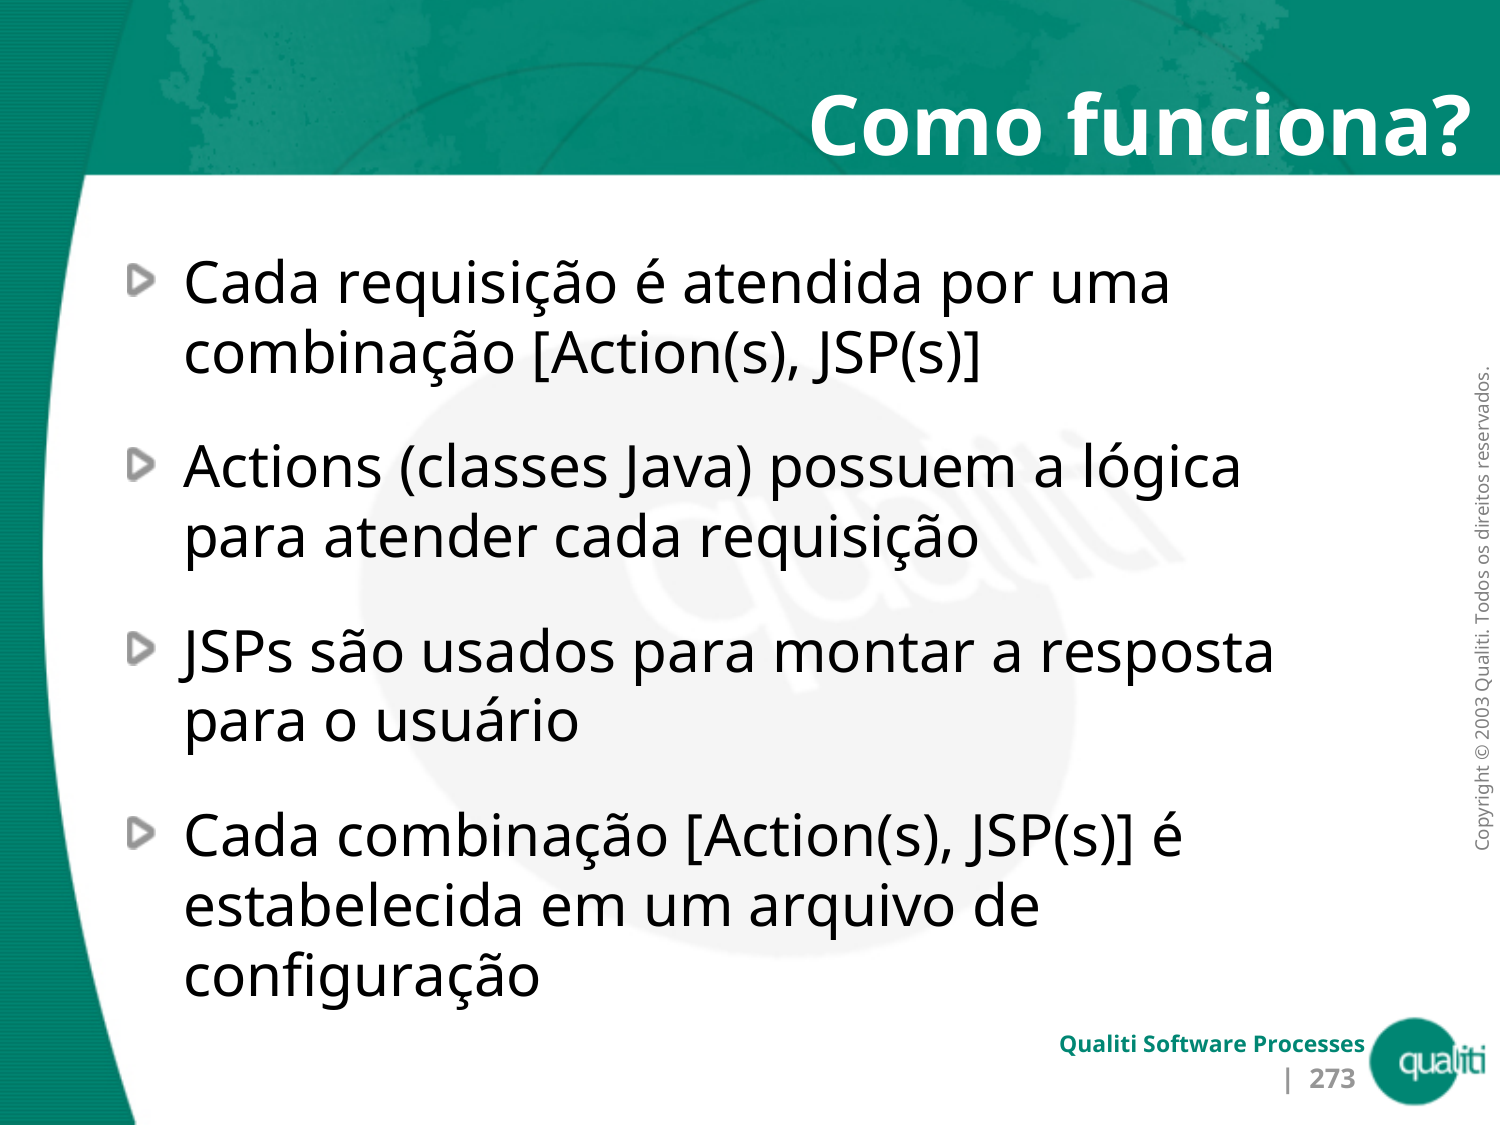

# Como funciona?
Cada requisição é atendida por uma combinação [Action(s), JSP(s)]
Actions (classes Java) possuem a lógica para atender cada requisição
JSPs são usados para montar a resposta para o usuário
Cada combinação [Action(s), JSP(s)] é estabelecida em um arquivo de configuração